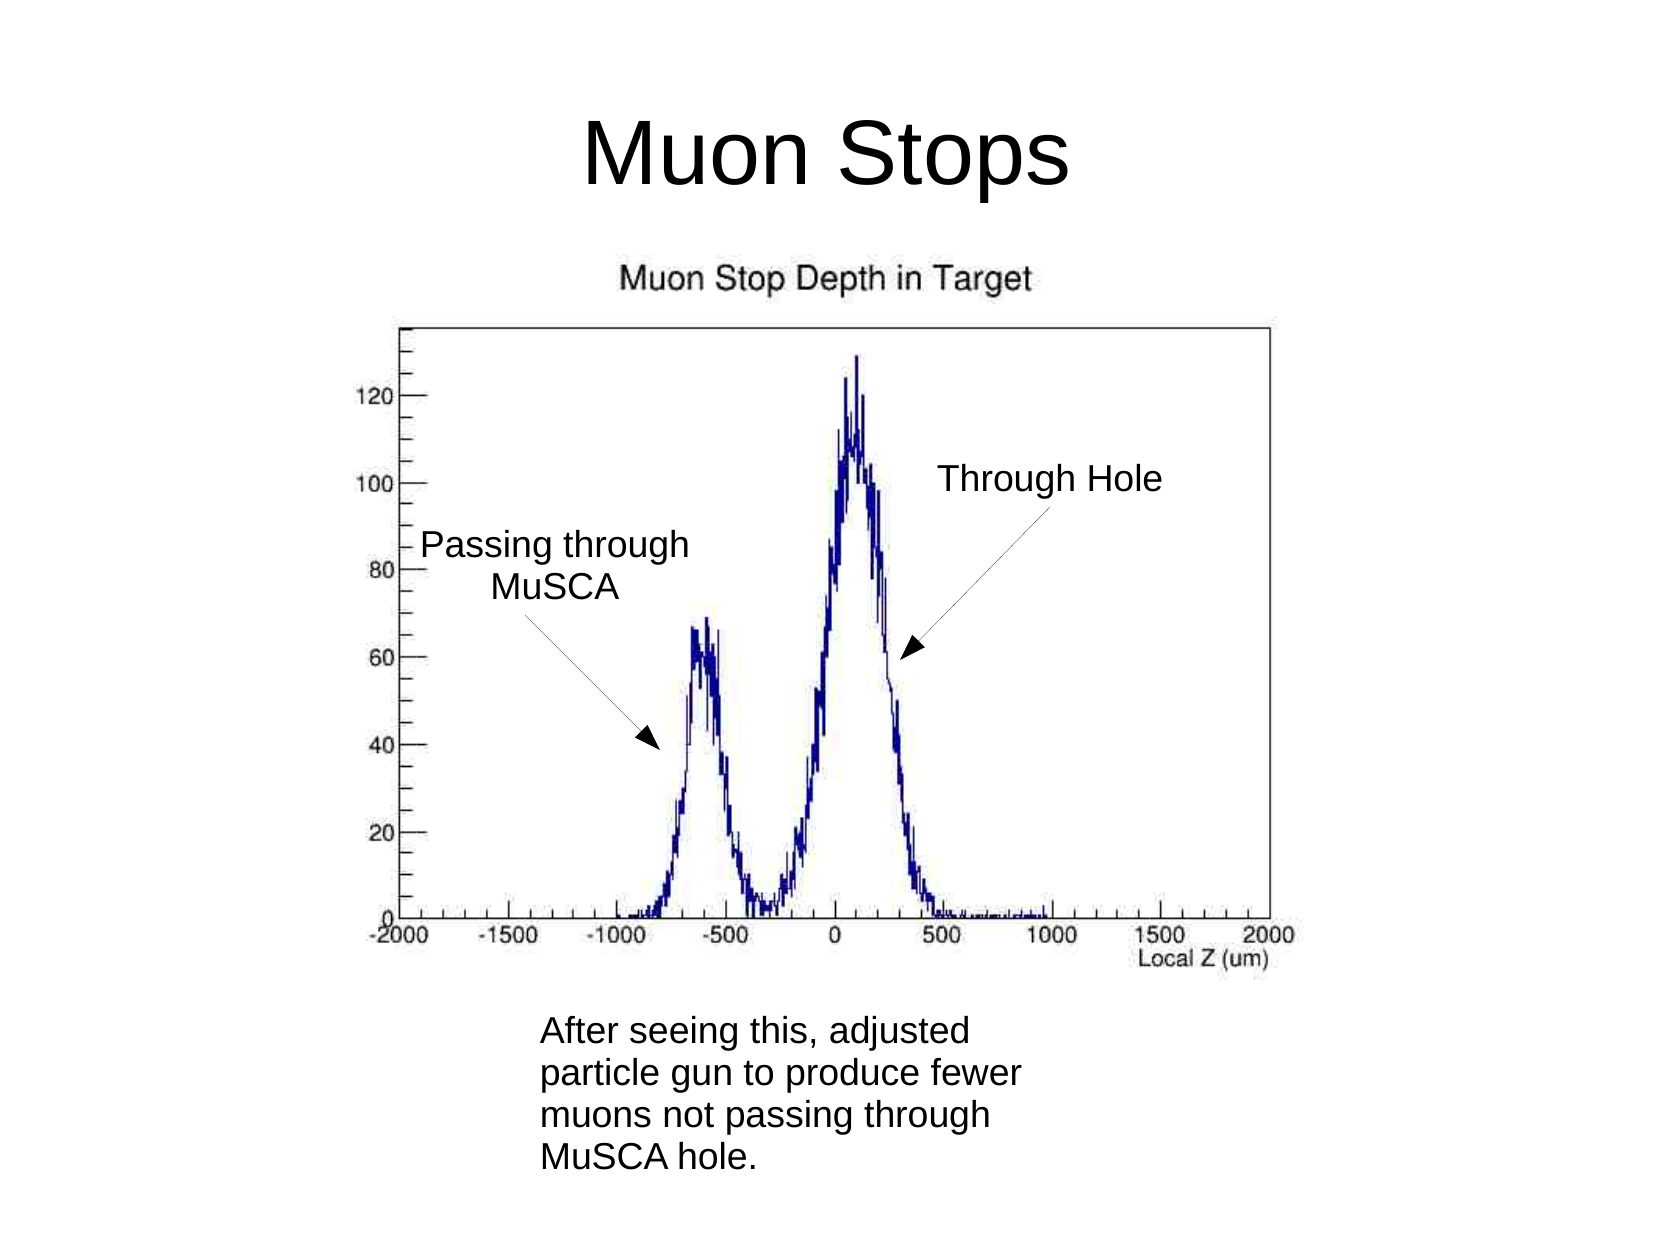

# Muon Stops
Through Hole
Passing through MuSCA
After seeing this, adjusted particle gun to produce fewer muons not passing through MuSCA hole.